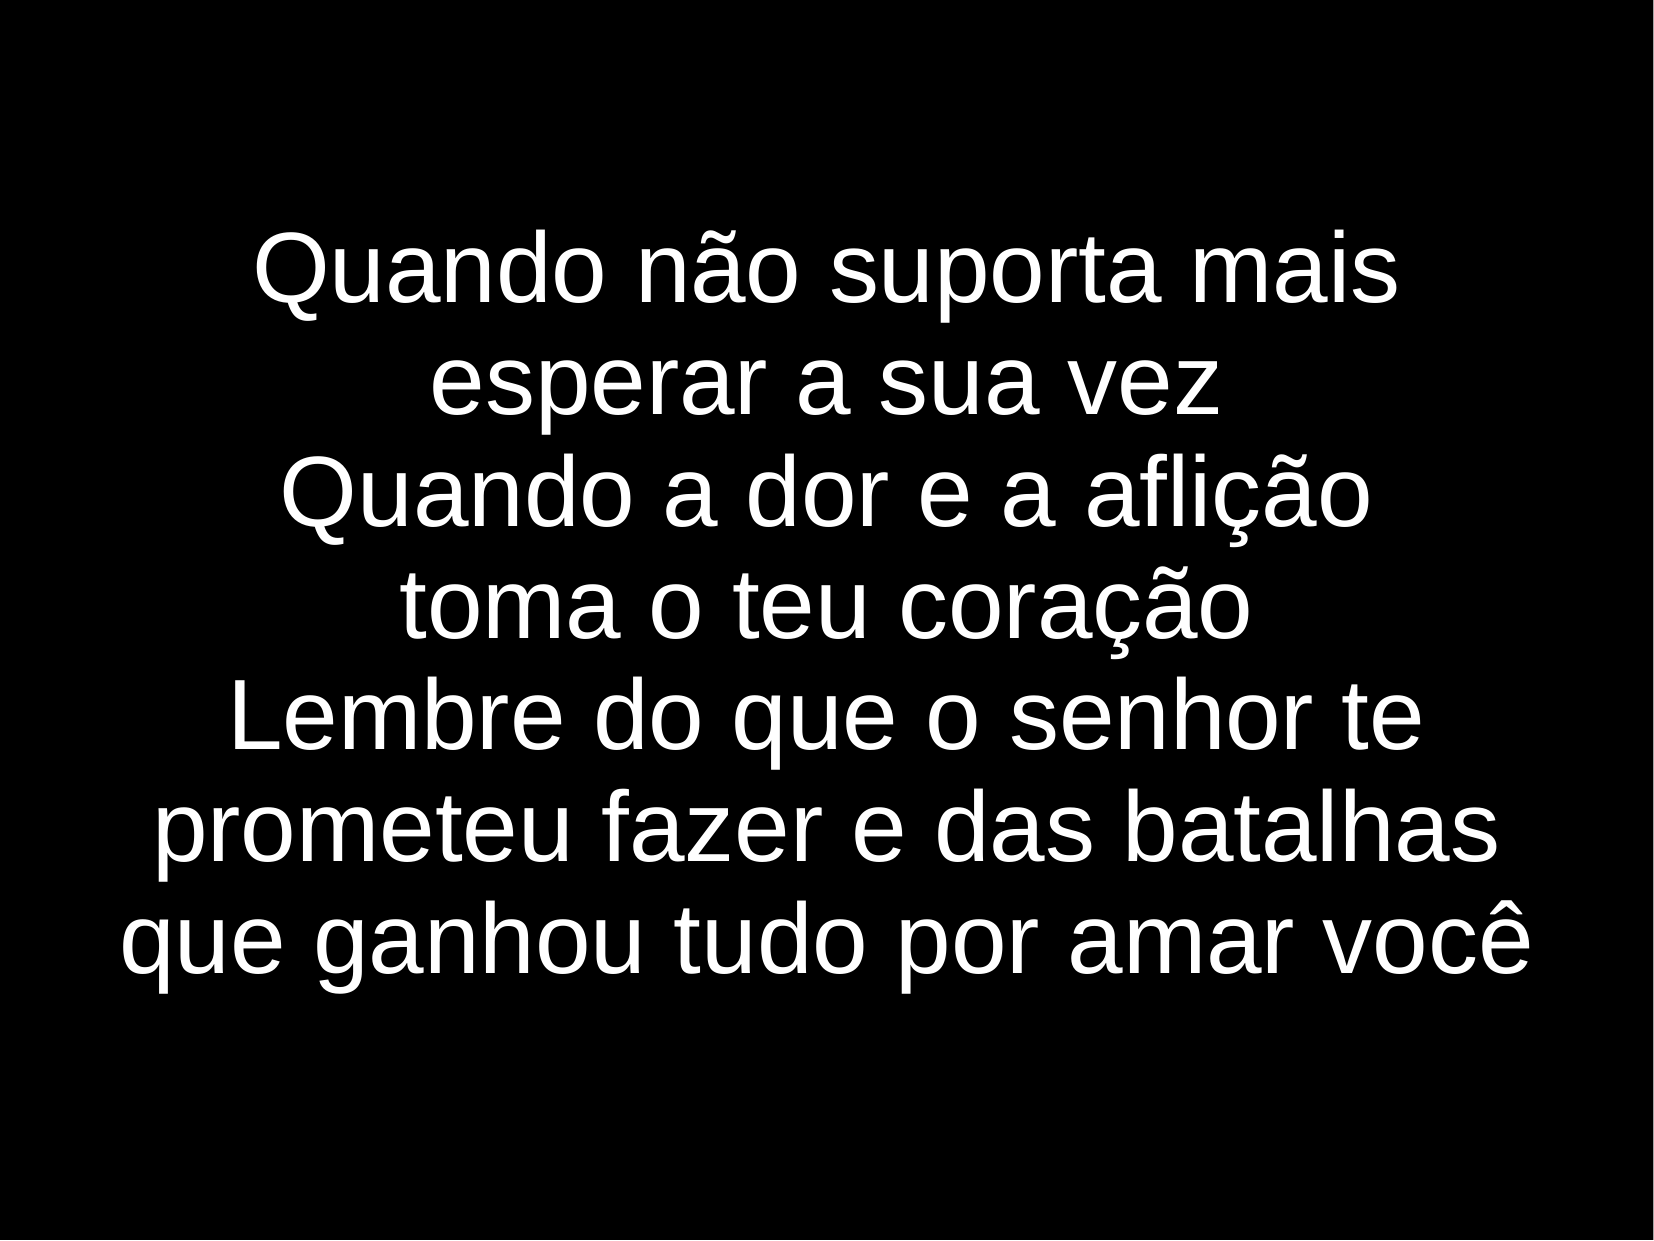

# Quando não suporta mais
esperar a sua vez
Quando a dor e a aflição
toma o teu coração
Lembre do que o senhor te prometeu fazer e das batalhas que ganhou tudo por amar você